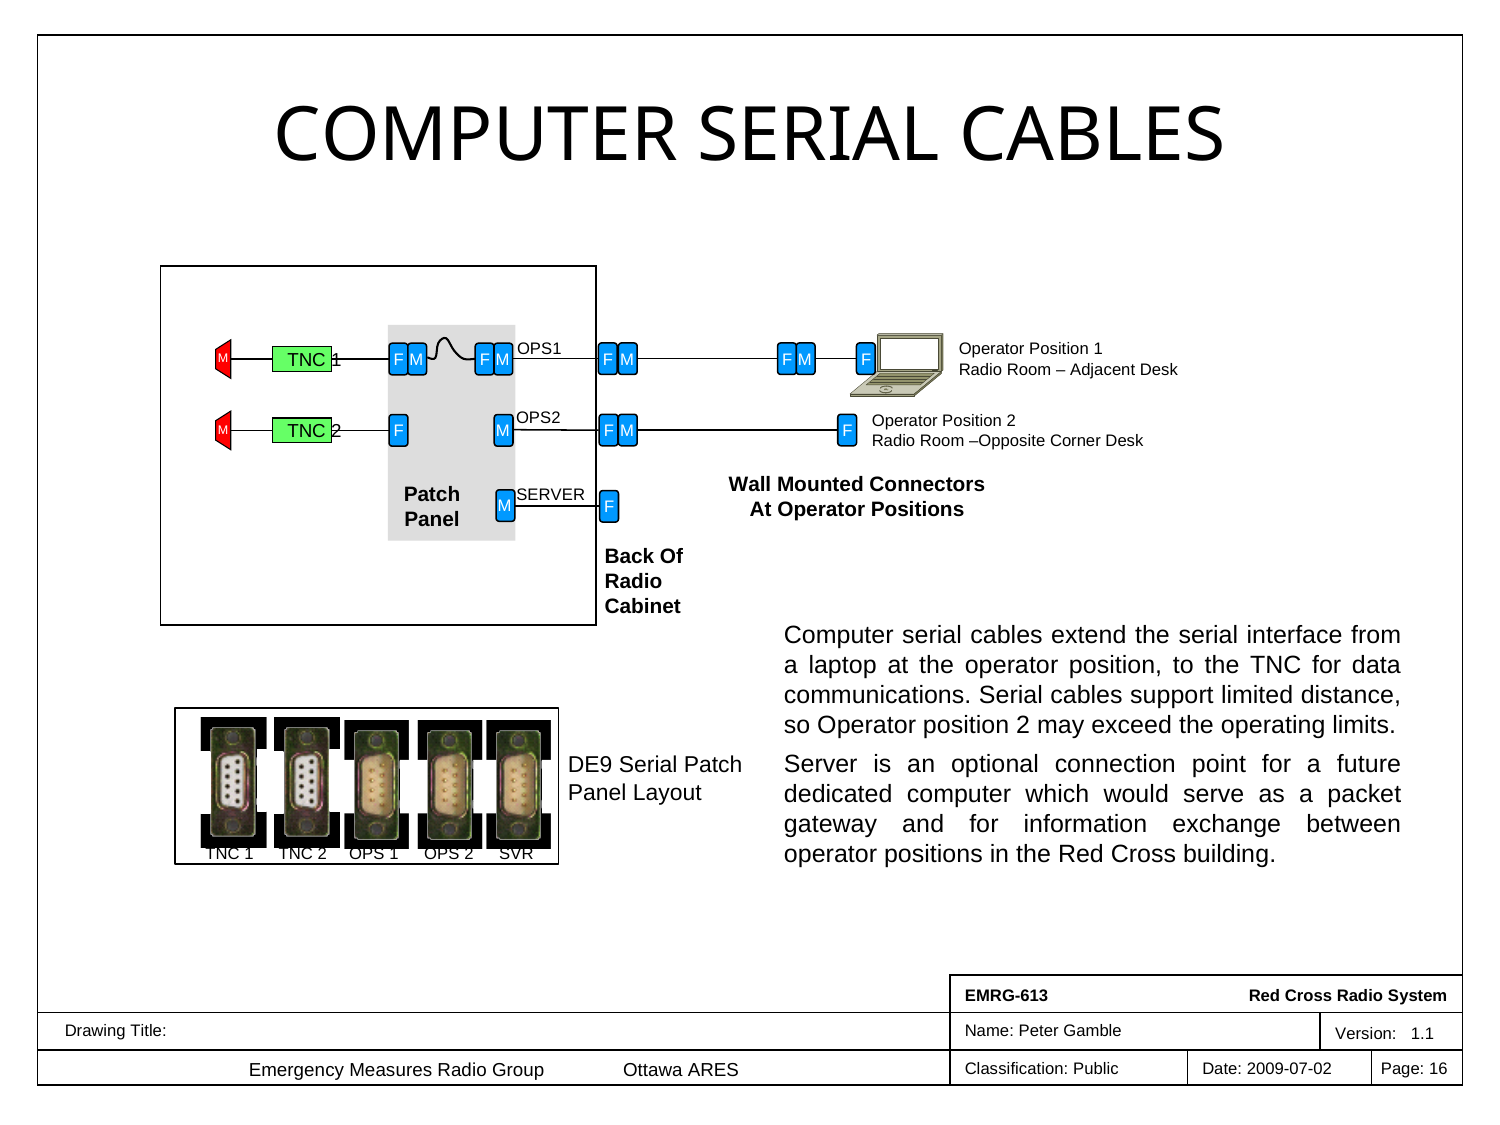

# COMPUTER SERIAL CABLES
OPS1
Operator Position 1
Radio Room – Adjacent Desk
M
F
M
F
M
F
F
M
F
M
TNC 1
OPS2
Operator Position 2
Radio Room –Opposite Corner Desk
M
F
M
F
F
M
TNC 2
Wall Mounted Connectors At Operator Positions
Patch Panel
SERVER
M
F
Back Of Radio Cabinet
Computer serial cables extend the serial interface from a laptop at the operator position, to the TNC for data communications. Serial cables support limited distance, so Operator position 2 may exceed the operating limits.
Server is an optional connection point for a future dedicated computer which would serve as a packet gateway and for information exchange between operator positions in the Red Cross building.
TNC 1
TNC 2
OPS 1
OPS 2
SVR
DE9 Serial Patch Panel Layout
Emergency Measures Radio Group Ottawa ARES
Page: